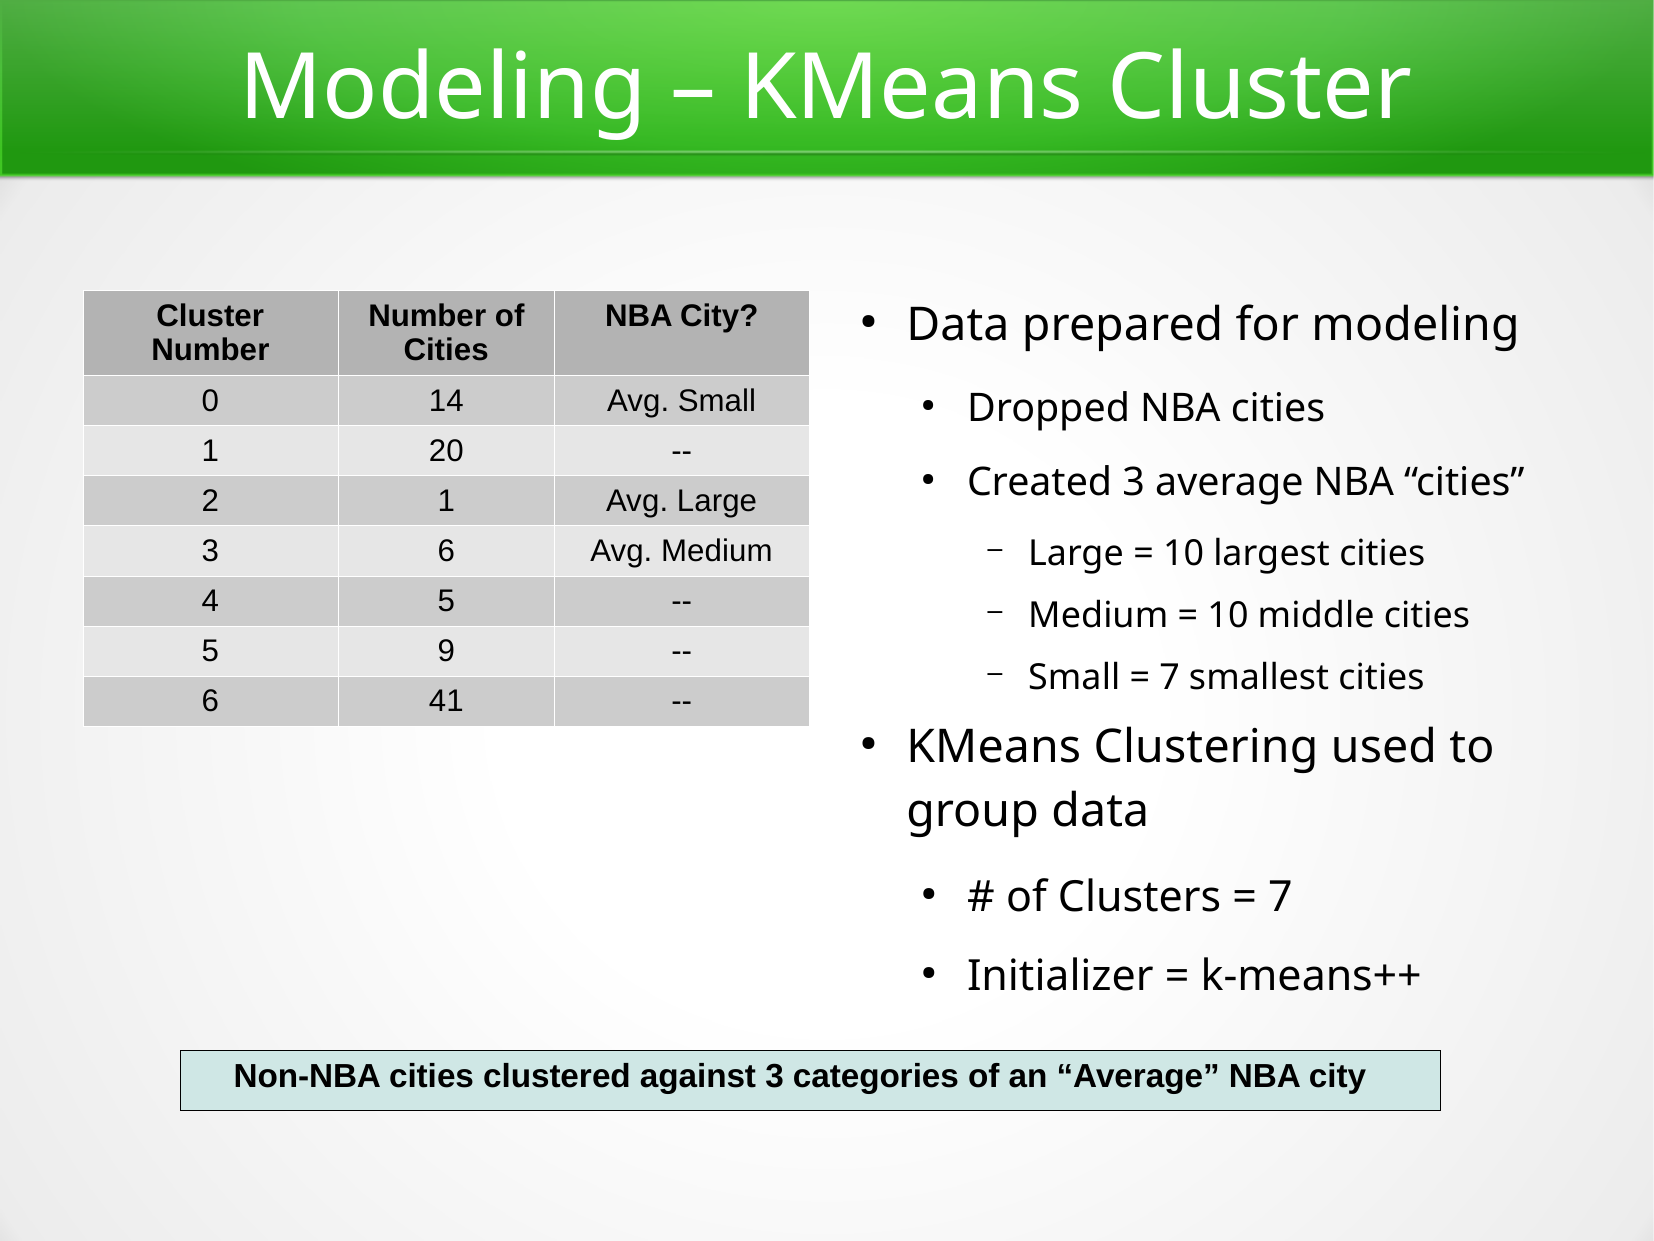

# Modeling – KMeans Cluster
| Cluster Number | Number of Cities | NBA City? |
| --- | --- | --- |
| 0 | 14 | Avg. Small |
| 1 | 20 | -- |
| 2 | 1 | Avg. Large |
| 3 | 6 | Avg. Medium |
| 4 | 5 | -- |
| 5 | 9 | -- |
| 6 | 41 | -- |
Data prepared for modeling
Dropped NBA cities
Created 3 average NBA “cities”
Large = 10 largest cities
Medium = 10 middle cities
Small = 7 smallest cities
KMeans Clustering used to group data
# of Clusters = 7
Initializer = k-means++
Non-NBA cities clustered against 3 categories of an “Average” NBA city